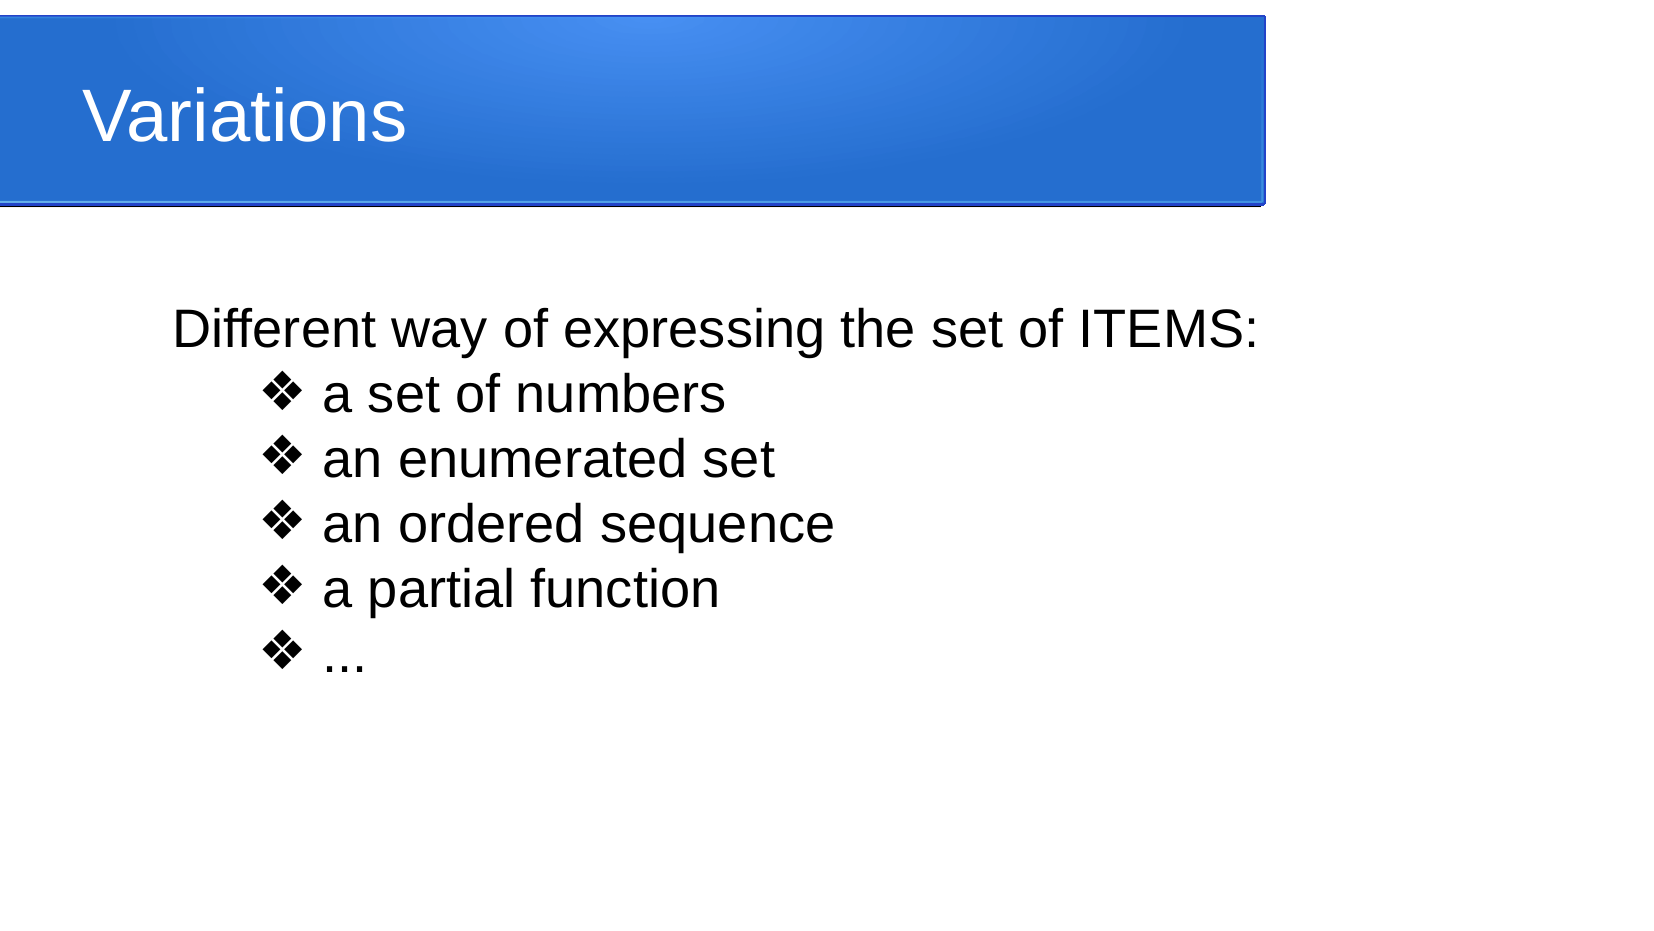

Variations
Different way of expressing the set of ITEMS:
a set of numbers
an enumerated set
an ordered sequence
a partial function
...